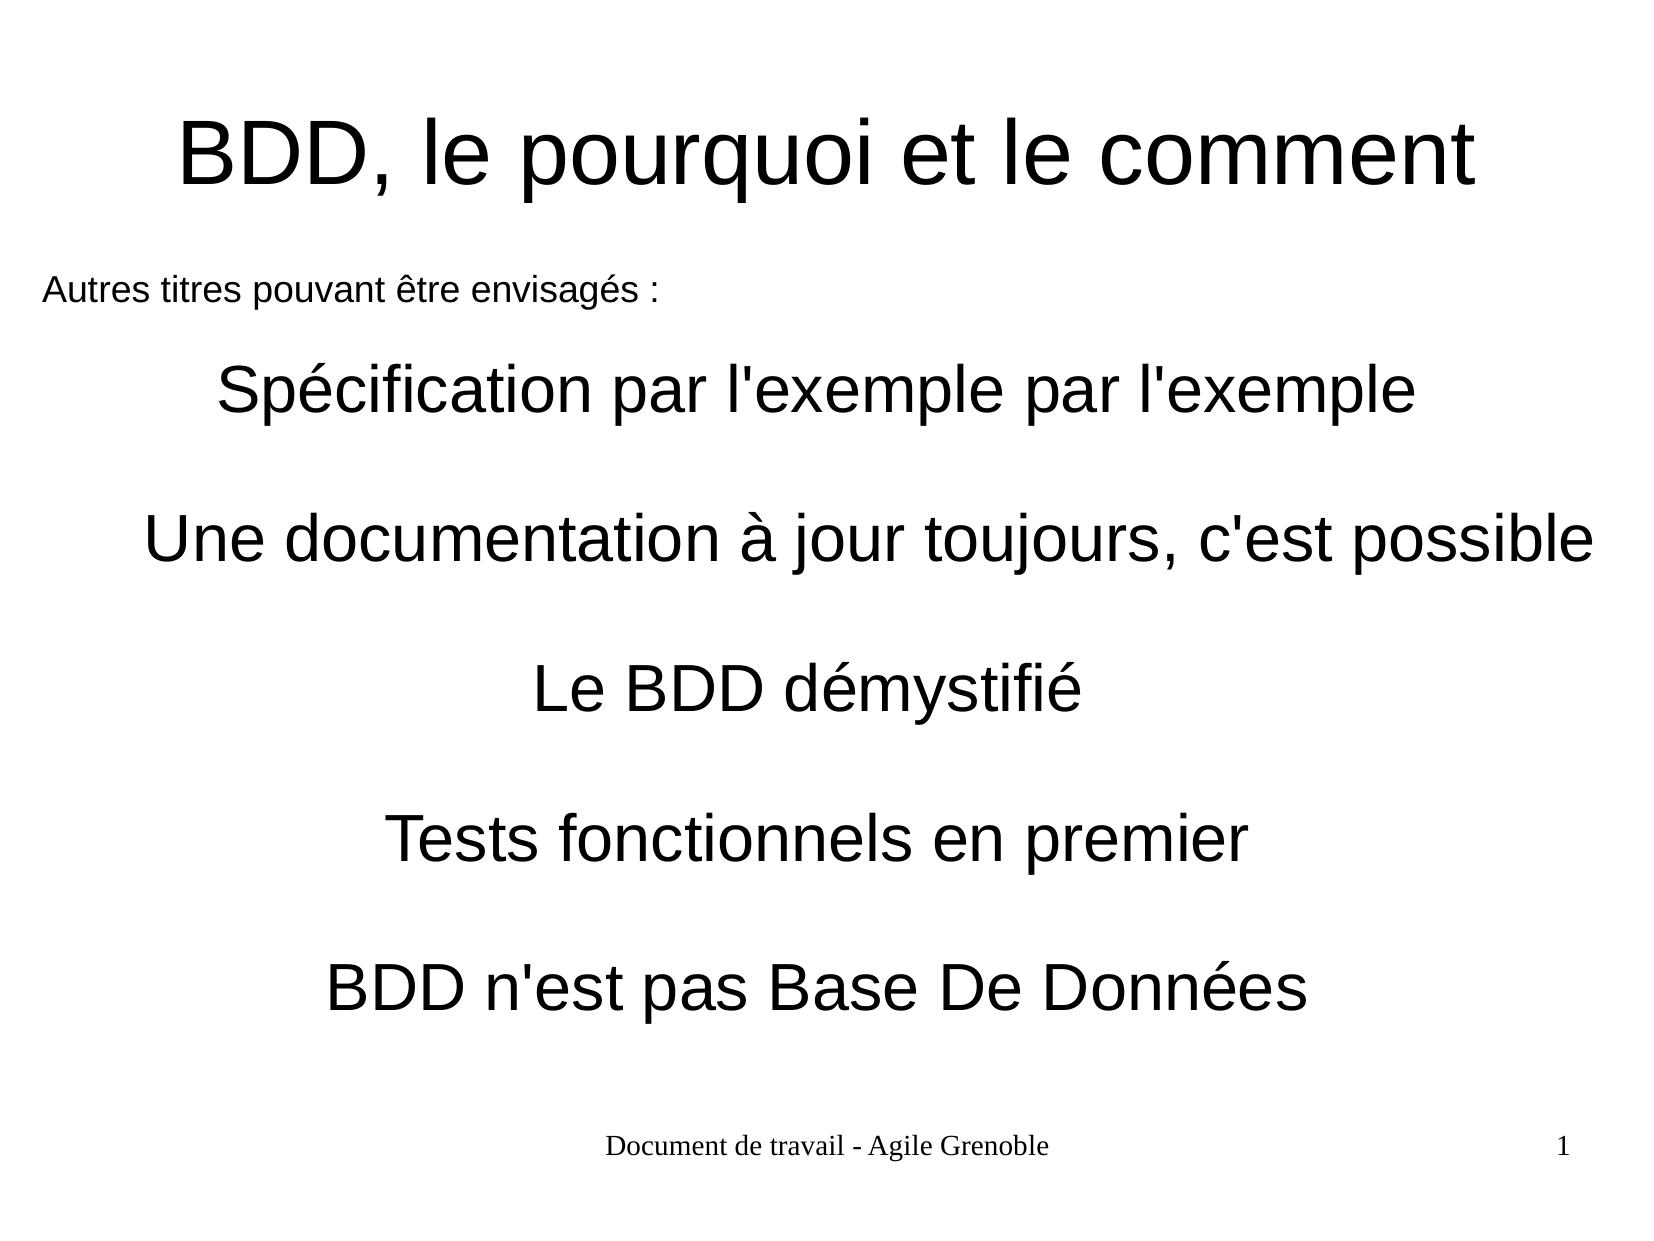

# BDD, le pourquoi et le comment
 Autres titres pouvant être envisagés :
Spécification par l'exemple par l'exemple
Une documentation à jour toujours, c'est possible
Le BDD démystifié
Tests fonctionnels en premier
BDD n'est pas Base De Données
Document de travail - Agile Grenoble
1